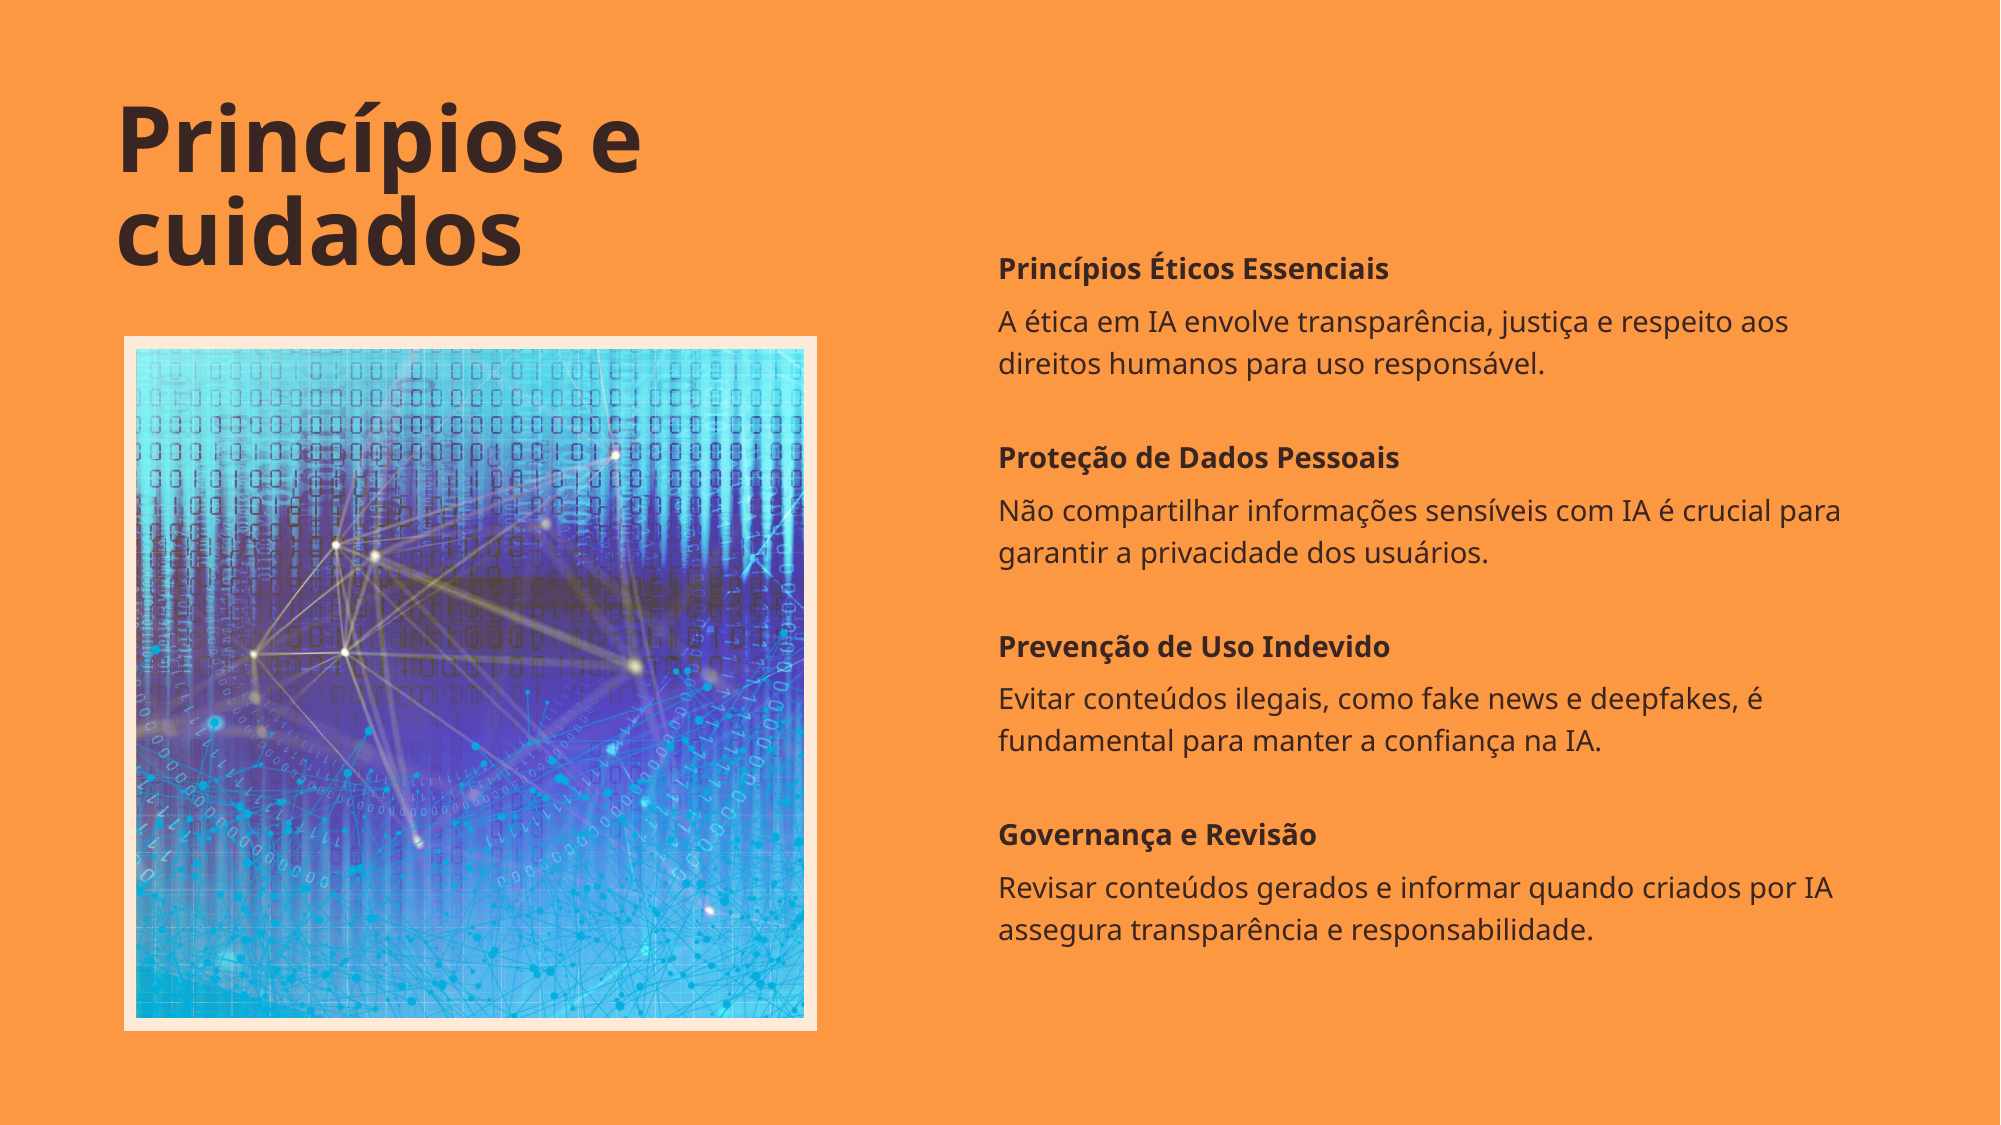

# Princípios e cuidados
Princípios Éticos Essenciais
A ética em IA envolve transparência, justiça e respeito aos direitos humanos para uso responsável.
Proteção de Dados Pessoais
Não compartilhar informações sensíveis com IA é crucial para garantir a privacidade dos usuários.
Prevenção de Uso Indevido
Evitar conteúdos ilegais, como fake news e deepfakes, é fundamental para manter a confiança na IA.
Governança e Revisão
Revisar conteúdos gerados e informar quando criados por IA assegura transparência e responsabilidade.